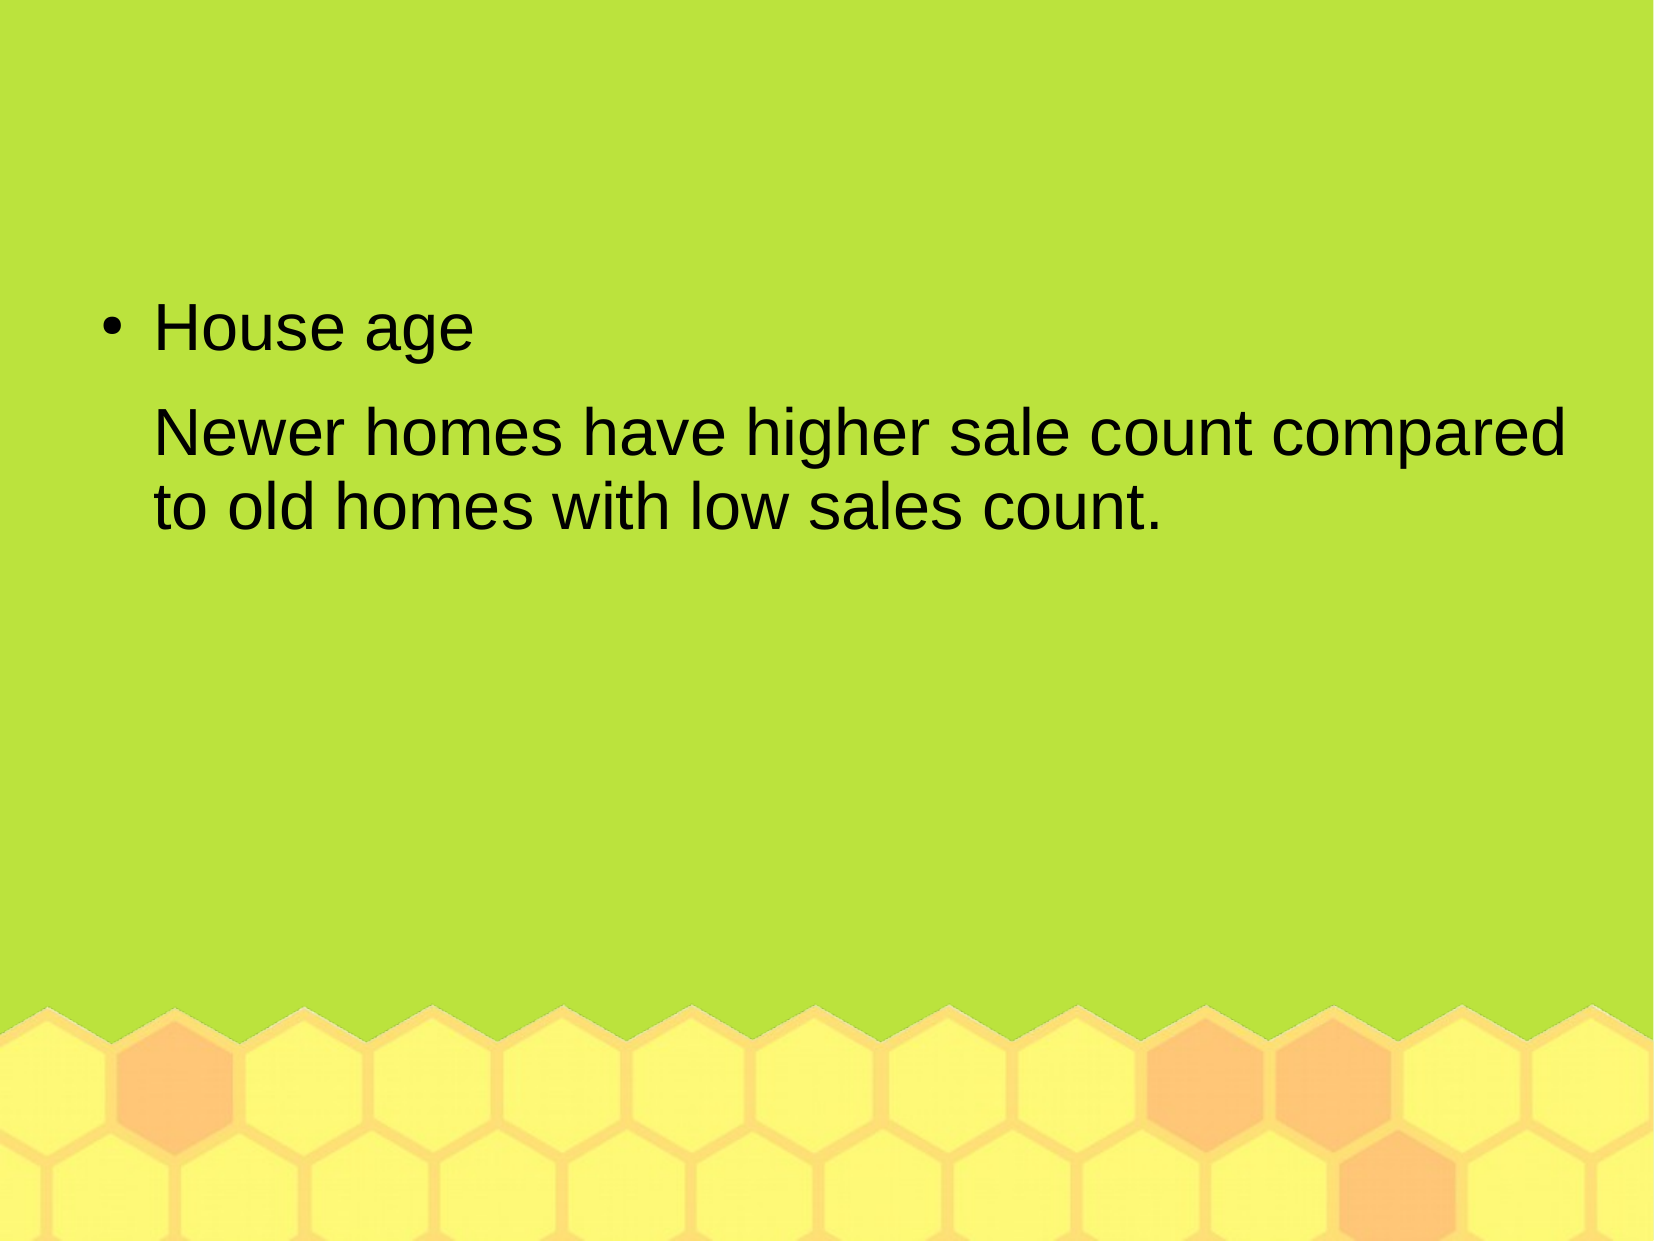

#
House age
Newer homes have higher sale count compared to old homes with low sales count.